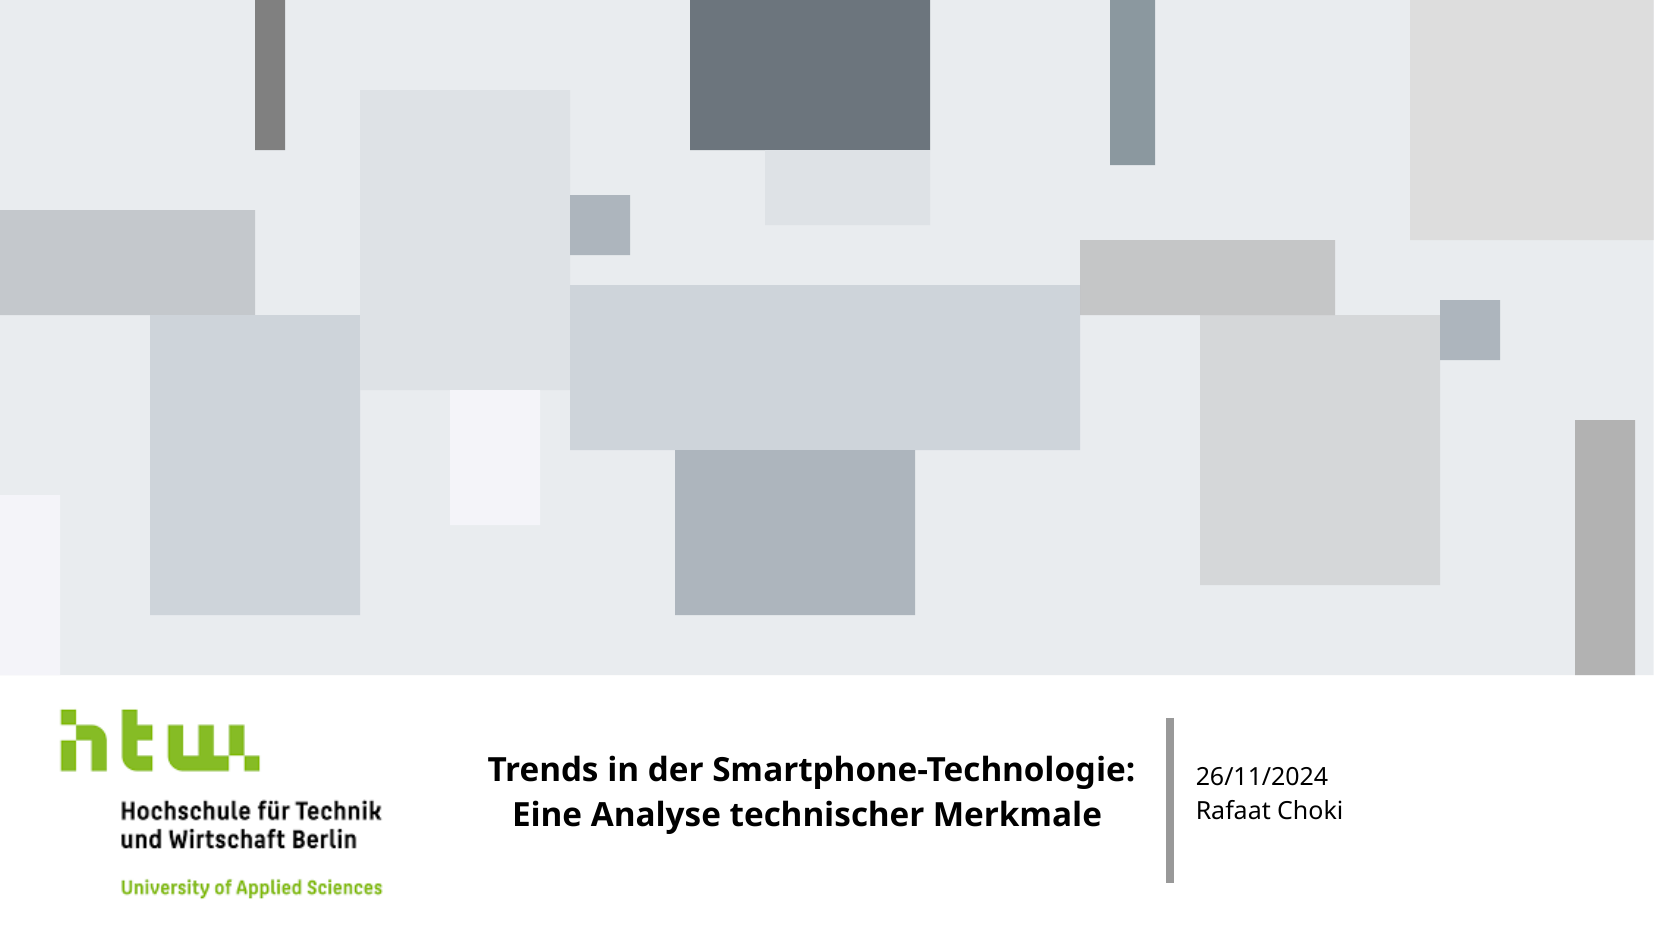

26/11/2024
Rafaat Choki
Trends in der Smartphone-Technologie: Eine Analyse technischer Merkmale